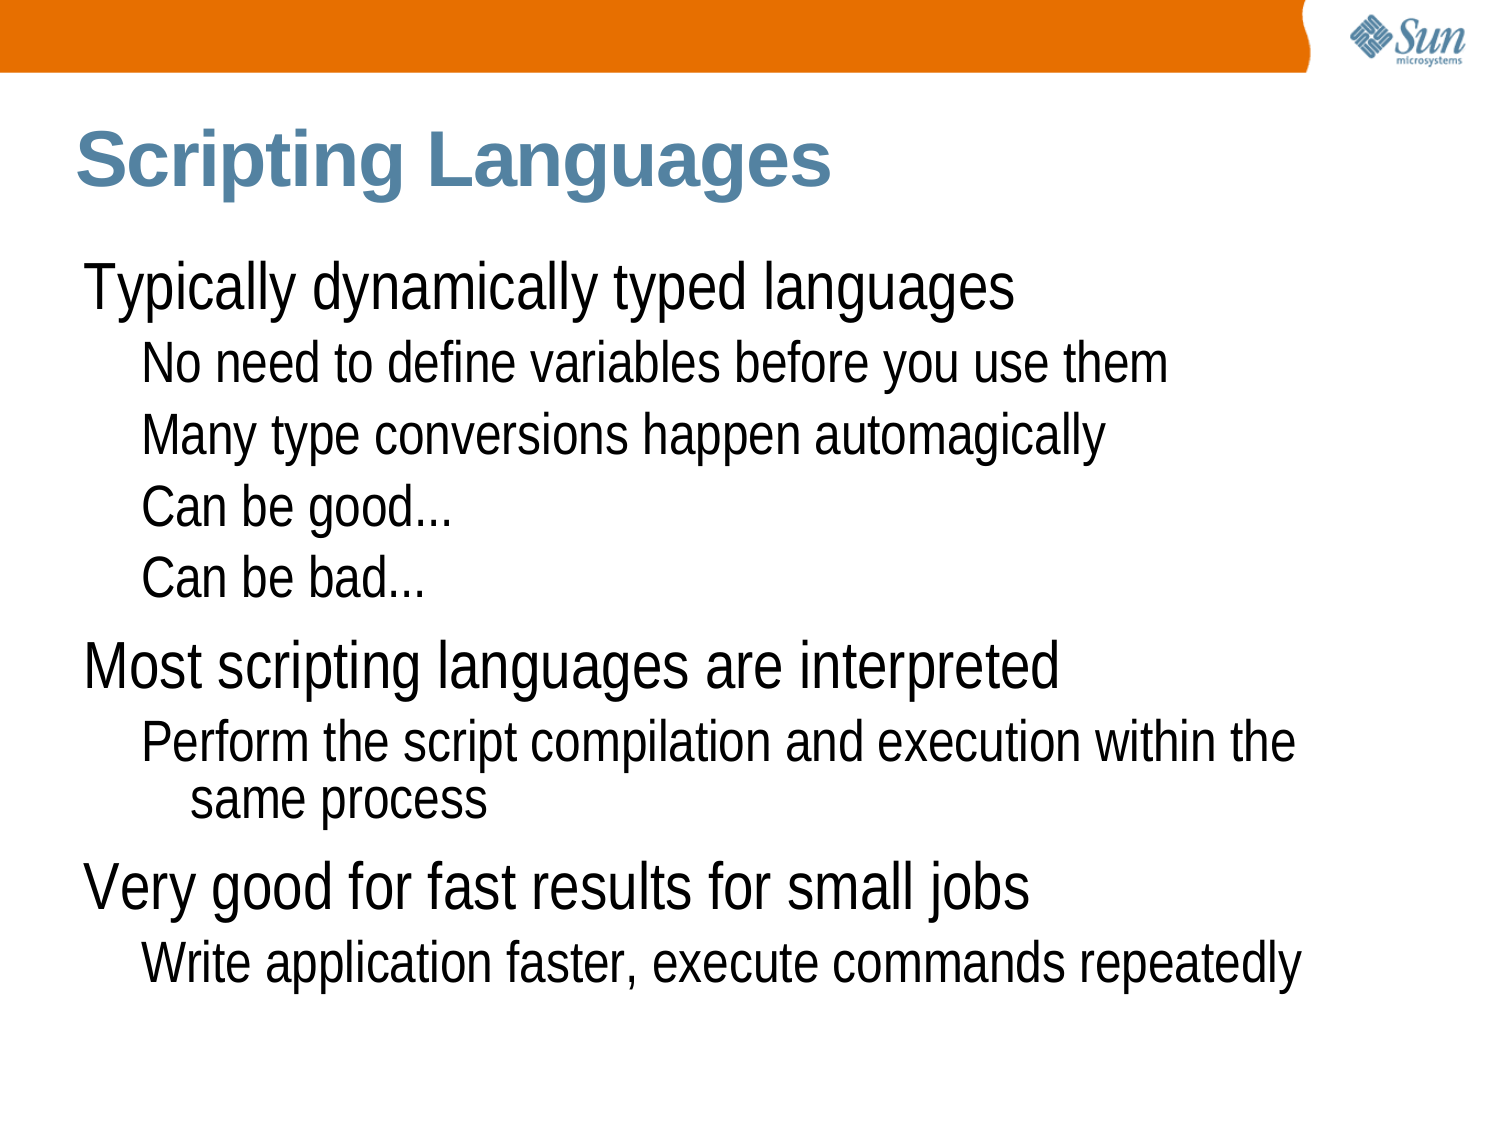

# Scripting Languages
Typically dynamically typed languages
No need to define variables before you use them
Many type conversions happen automagically
Can be good...
Can be bad...
Most scripting languages are interpreted
Perform the script compilation and execution within the same process
Very good for fast results for small jobs
Write application faster, execute commands repeatedly